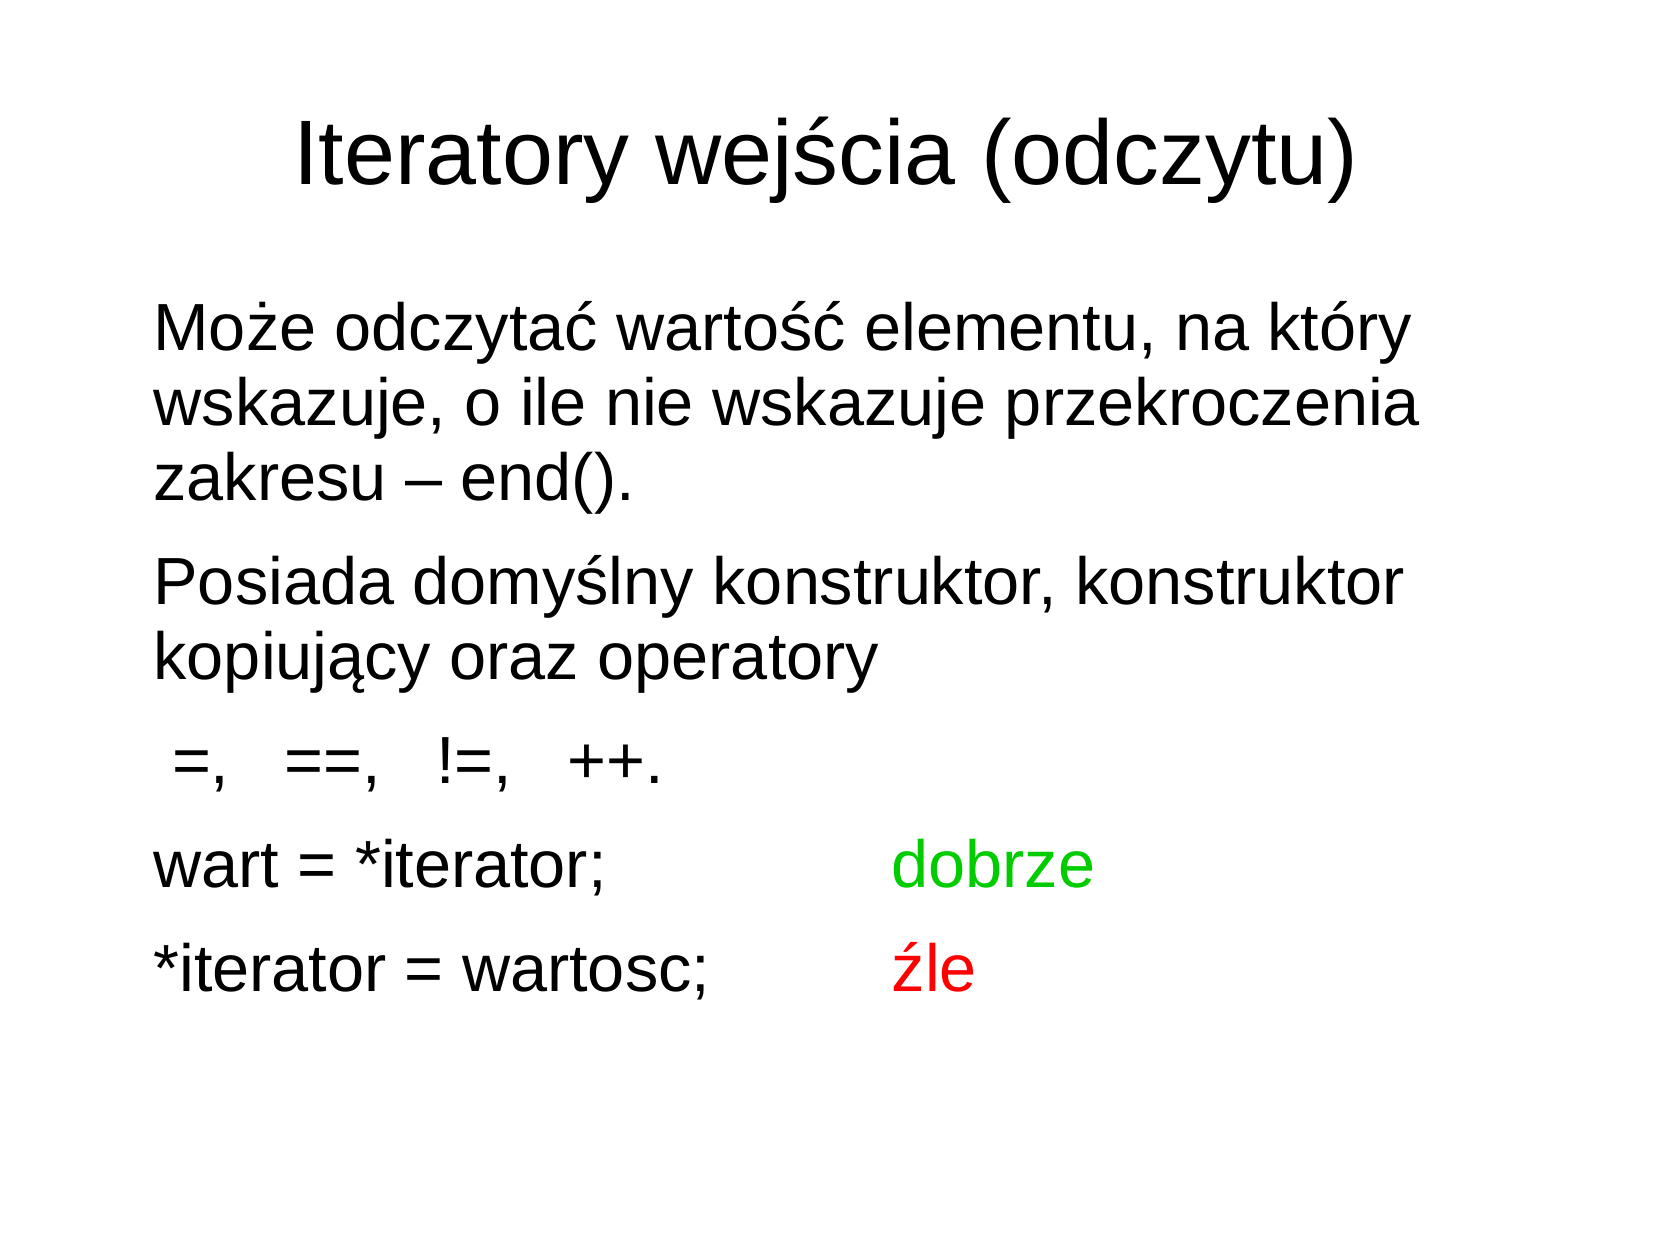

# Iteratory wejścia (odczytu)
Może odczytać wartość elementu, na który wskazuje, o ile nie wskazuje przekroczenia zakresu – end().
Posiada domyślny konstruktor, konstruktor kopiujący oraz operatory
 =, ==, !=, ++.
wart = *iterator; 				dobrze
*iterator = wartosc;			źle